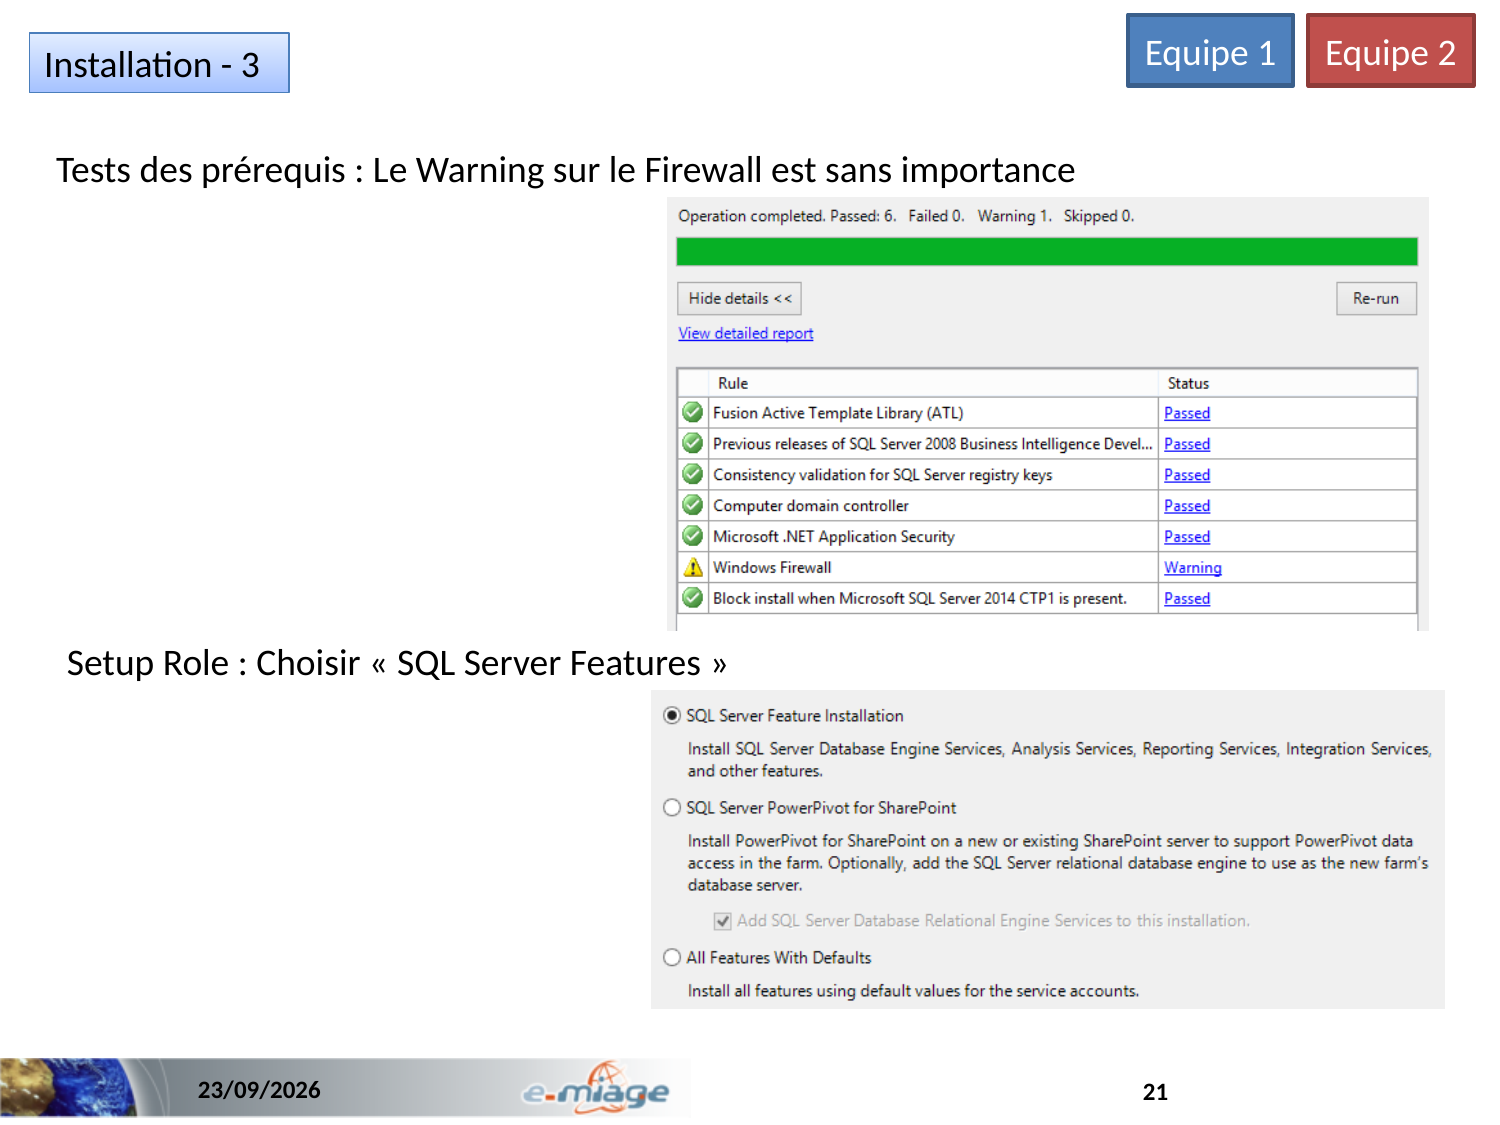

Equipe 1
Equipe 2
Installation - 3
Tests des prérequis : Le Warning sur le Firewall est sans importance
Setup Role : Choisir « SQL Server Features »